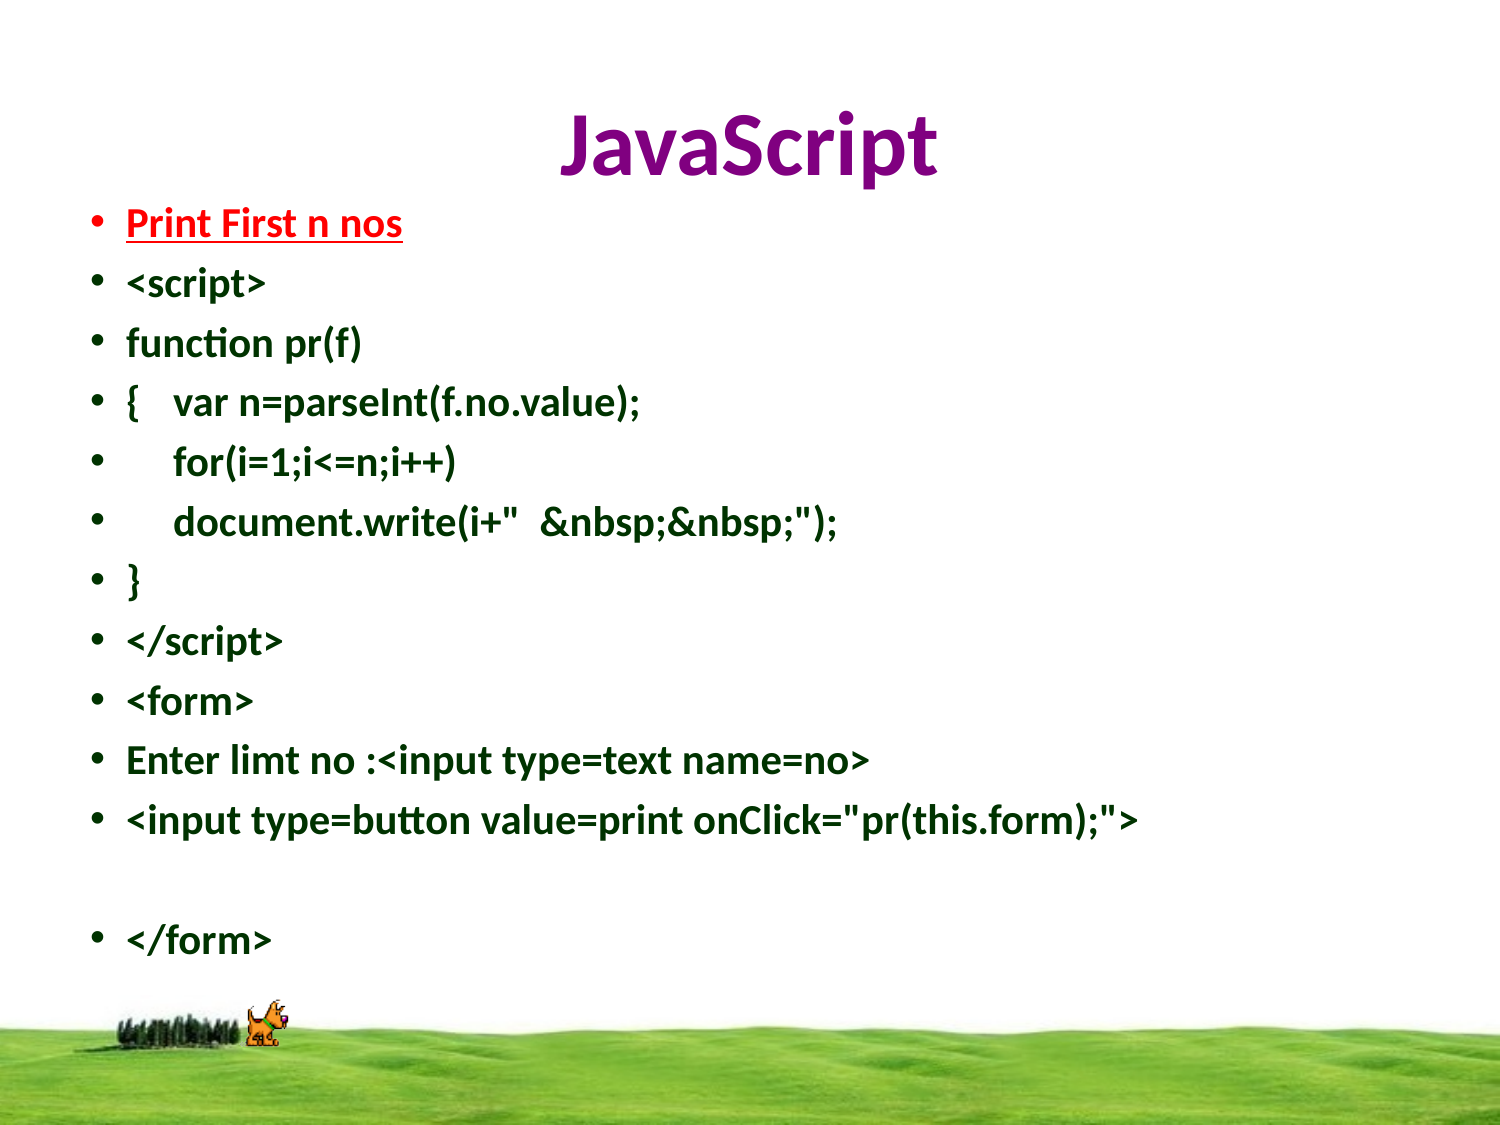

# JavaScript
Print First n nos
<script>
function pr(f)
{ 	var n=parseInt(f.no.value);
	for(i=1;i<=n;i++)
	document.write(i+" &nbsp;&nbsp;");
}
</script>
<form>
Enter limt no :<input type=text name=no>
<input type=button value=print onClick="pr(this.form);">
</form>